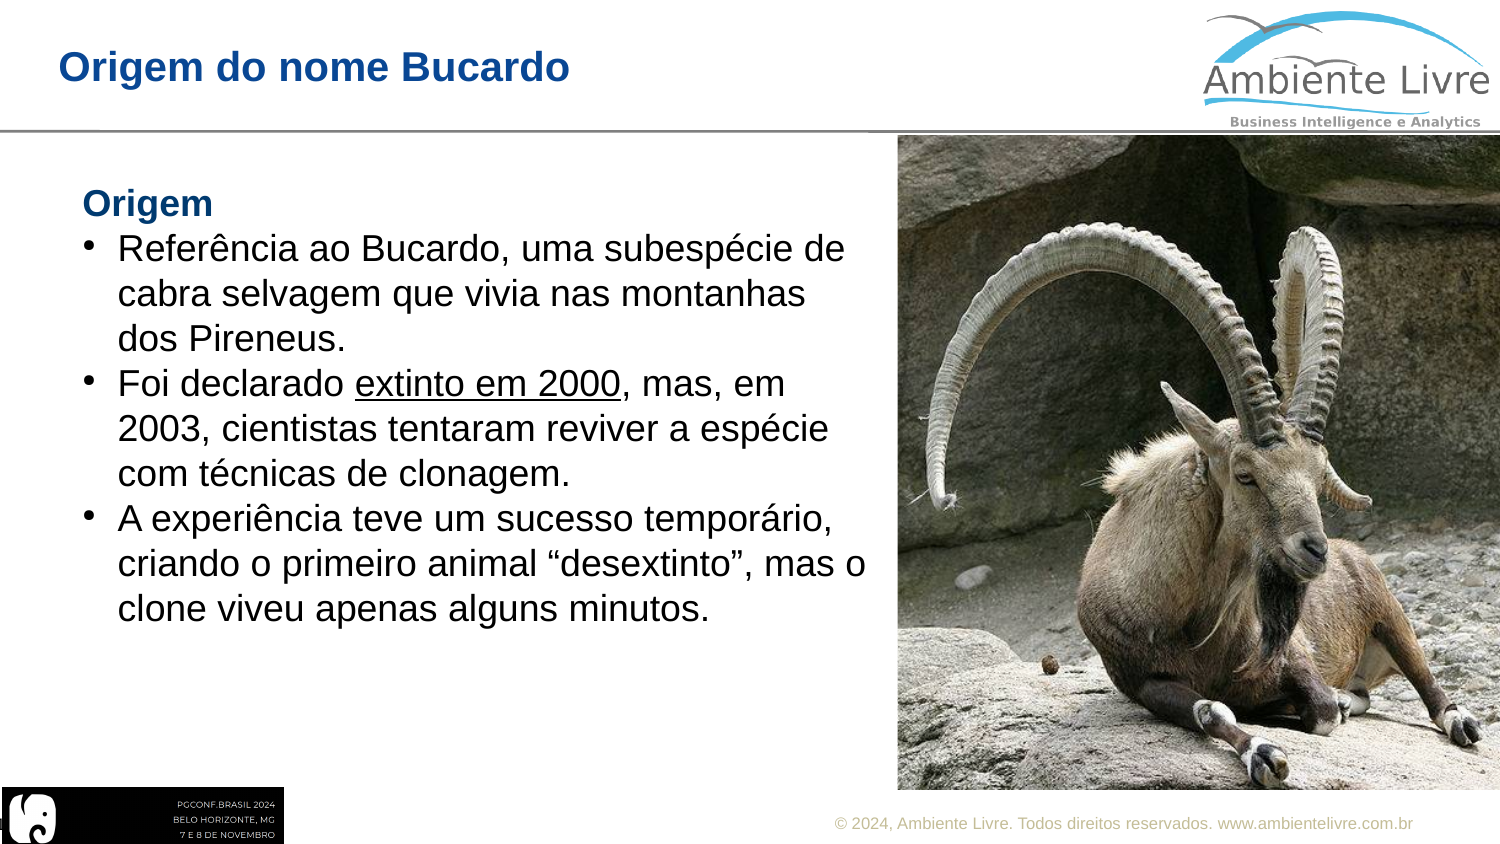

# Origem do nome Bucardo
Origem
Referência ao Bucardo, uma subespécie de cabra selvagem que vivia nas montanhas dos Pireneus.
Foi declarado extinto em 2000, mas, em 2003, cientistas tentaram reviver a espécie com técnicas de clonagem.
A experiência teve um sucesso temporário, criando o primeiro animal “desextinto”, mas o clone viveu apenas alguns minutos.